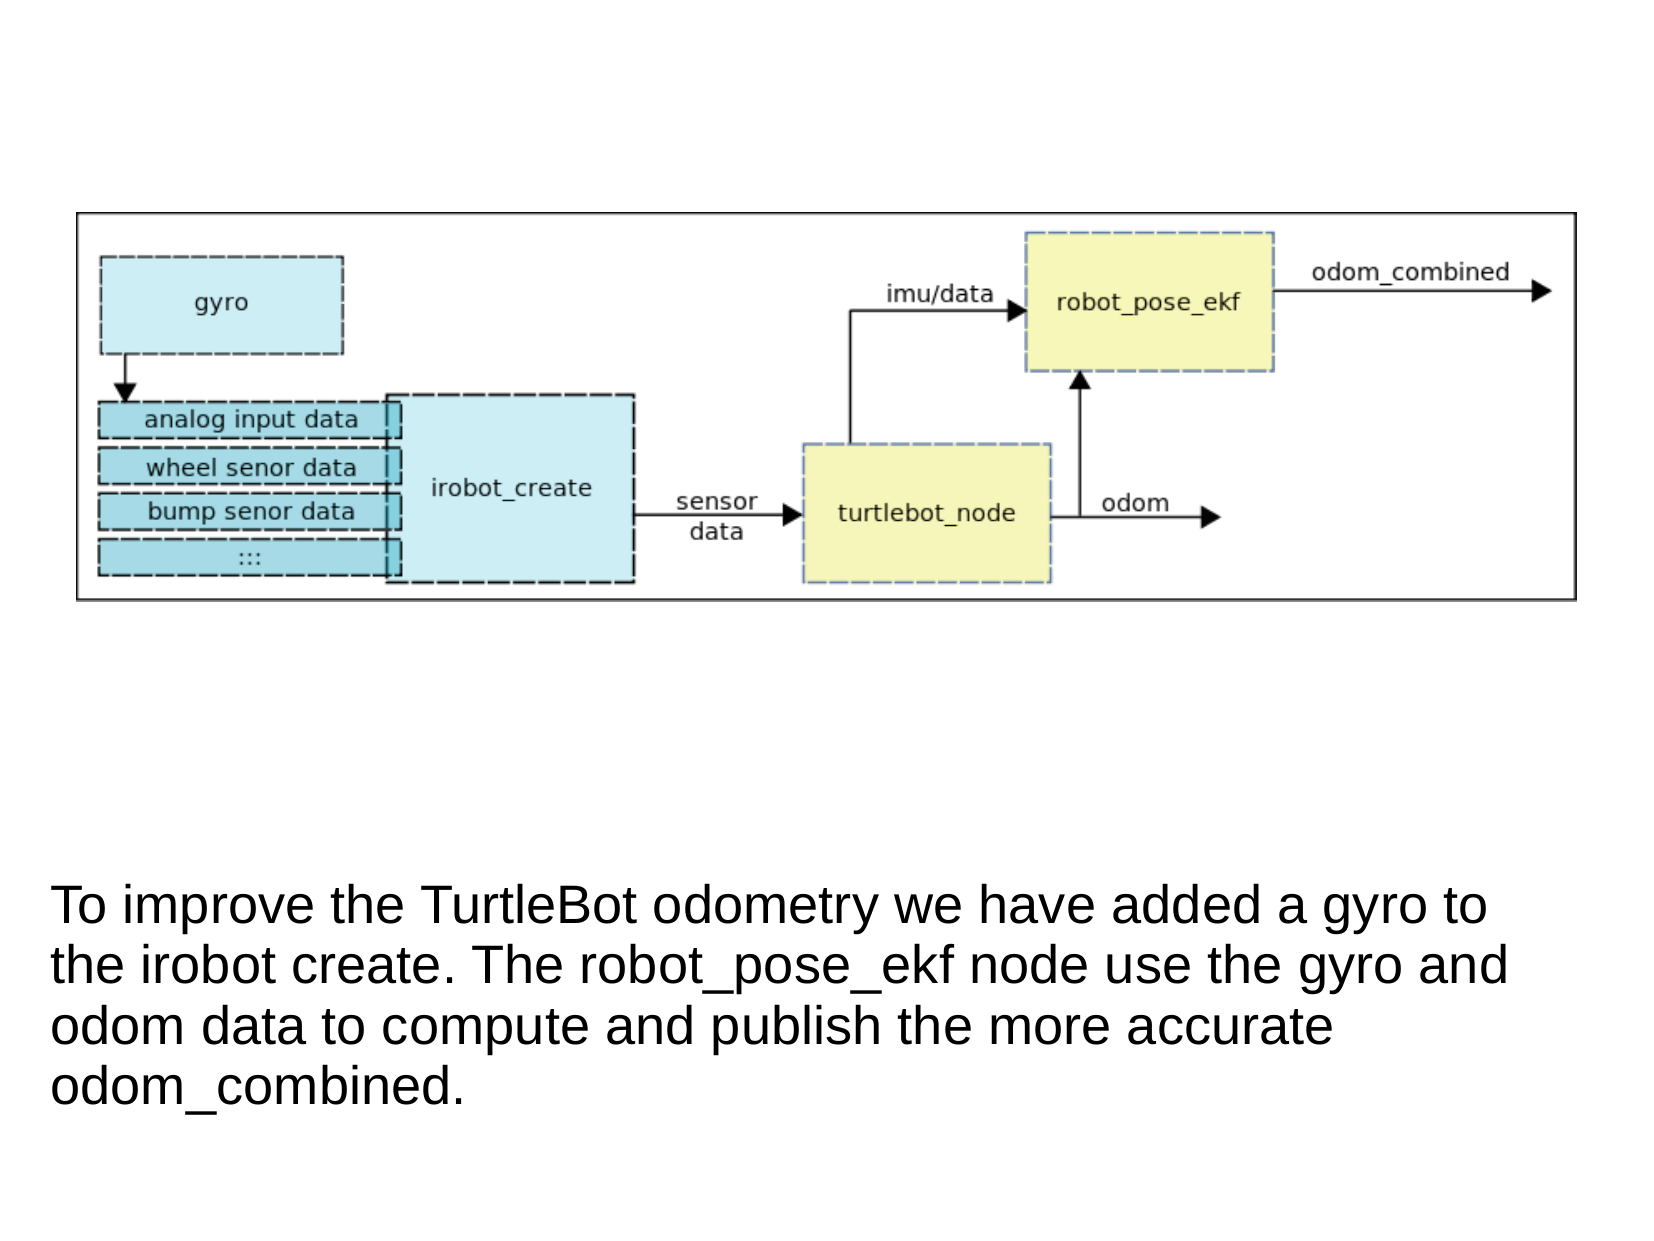

To improve the TurtleBot odometry we have added a gyro to
the irobot create. The robot_pose_ekf node use the gyro and
odom data to compute and publish the more accurate
odom_combined.